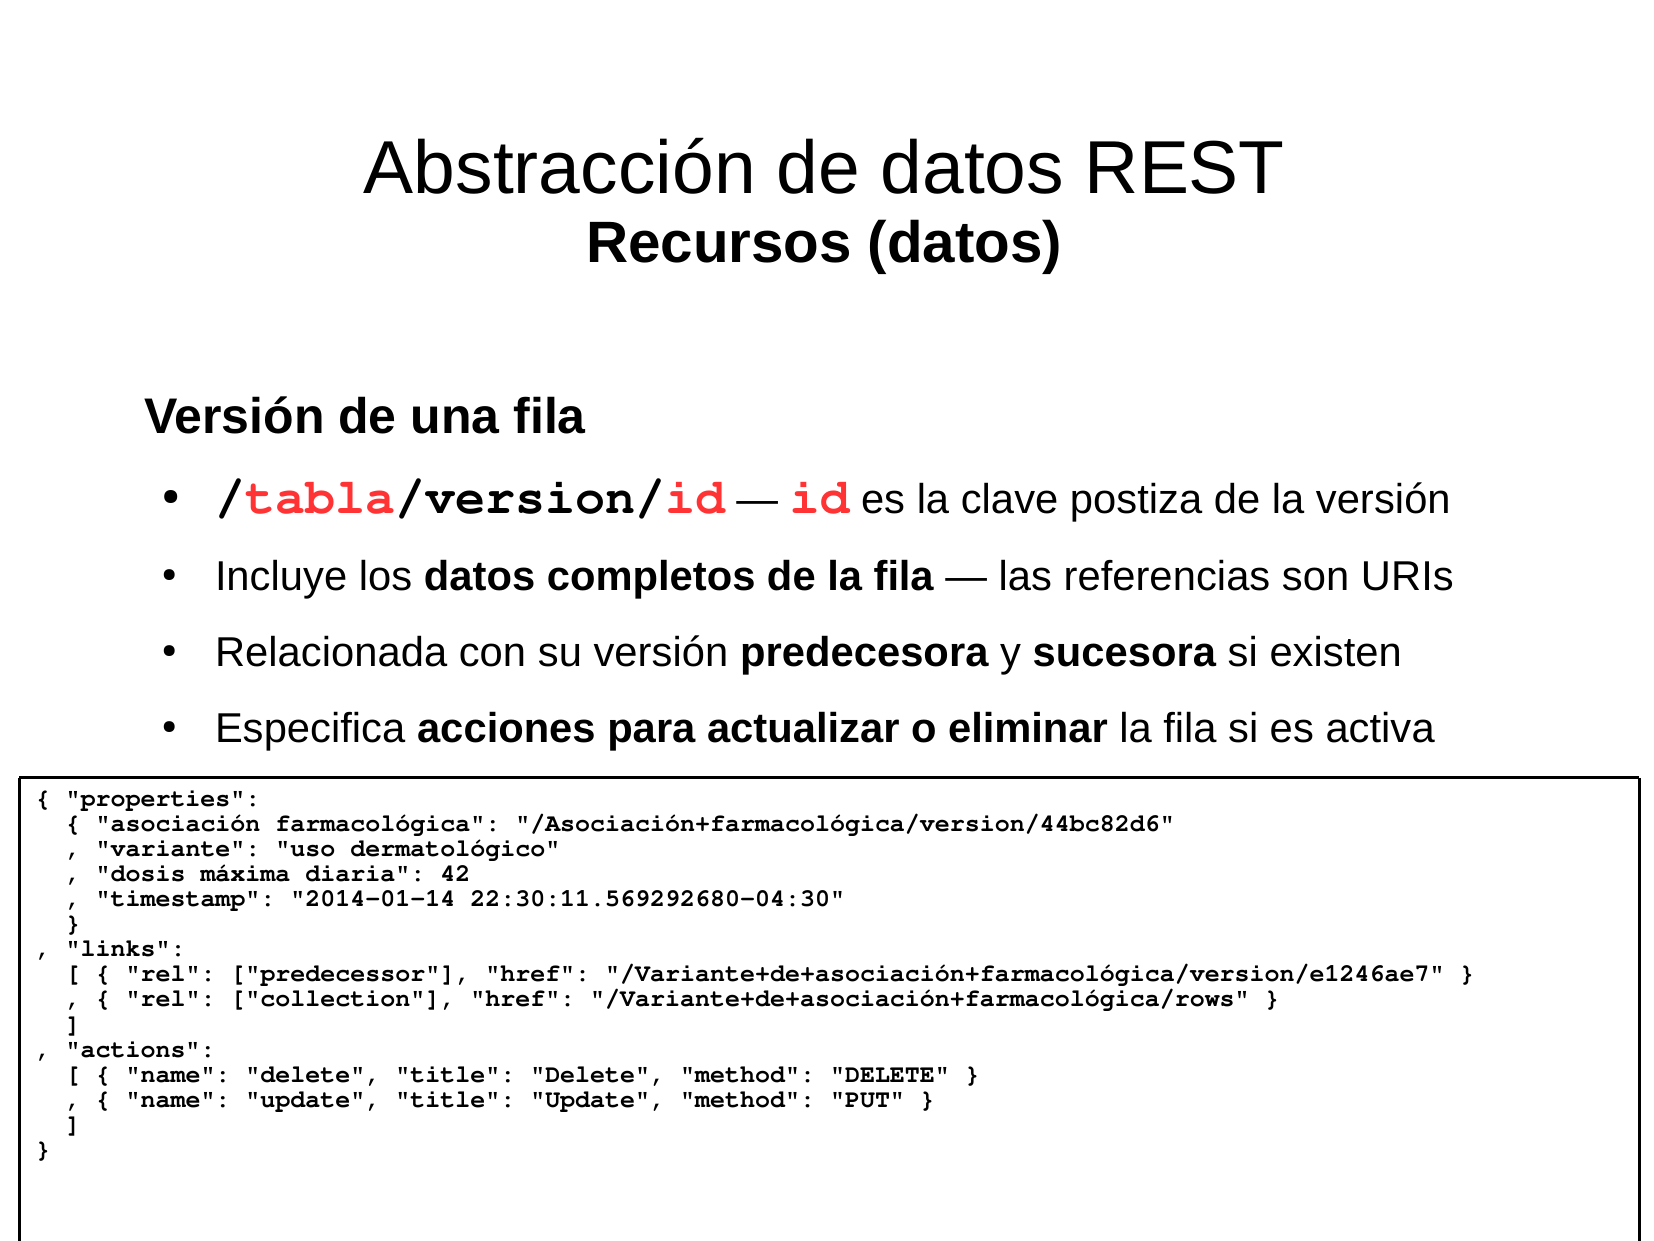

# Abstracción de datos REST Recursos (datos)
Versión de una fila
/tabla/version/id — id es la clave postiza de la versión
Incluye los datos completos de la fila — las referencias son URIs
Relacionada con su versión predecesora y sucesora si existen
Especifica acciones para actualizar o eliminar la fila si es activa
{ "properties":
 { "asociación farmacológica": "/Asociación+farmacológica/version/44bc82d6"
 , "variante": "uso dermatológico"
 , "dosis máxima diaria": 42
 , "timestamp": "2014-01-14 22:30:11.569292680-04:30"
 }
, "links":
 [ { "rel": ["predecessor"], "href": "/Variante+de+asociación+farmacológica/version/e1246ae7" }
 , { "rel": ["collection"], "href": "/Variante+de+asociación+farmacológica/rows" }
 ]
, "actions":
 [ { "name": "delete", "title": "Delete", "method": "DELETE" }
 , { "name": "update", "title": "Update", "method": "PUT" }
 ]
}